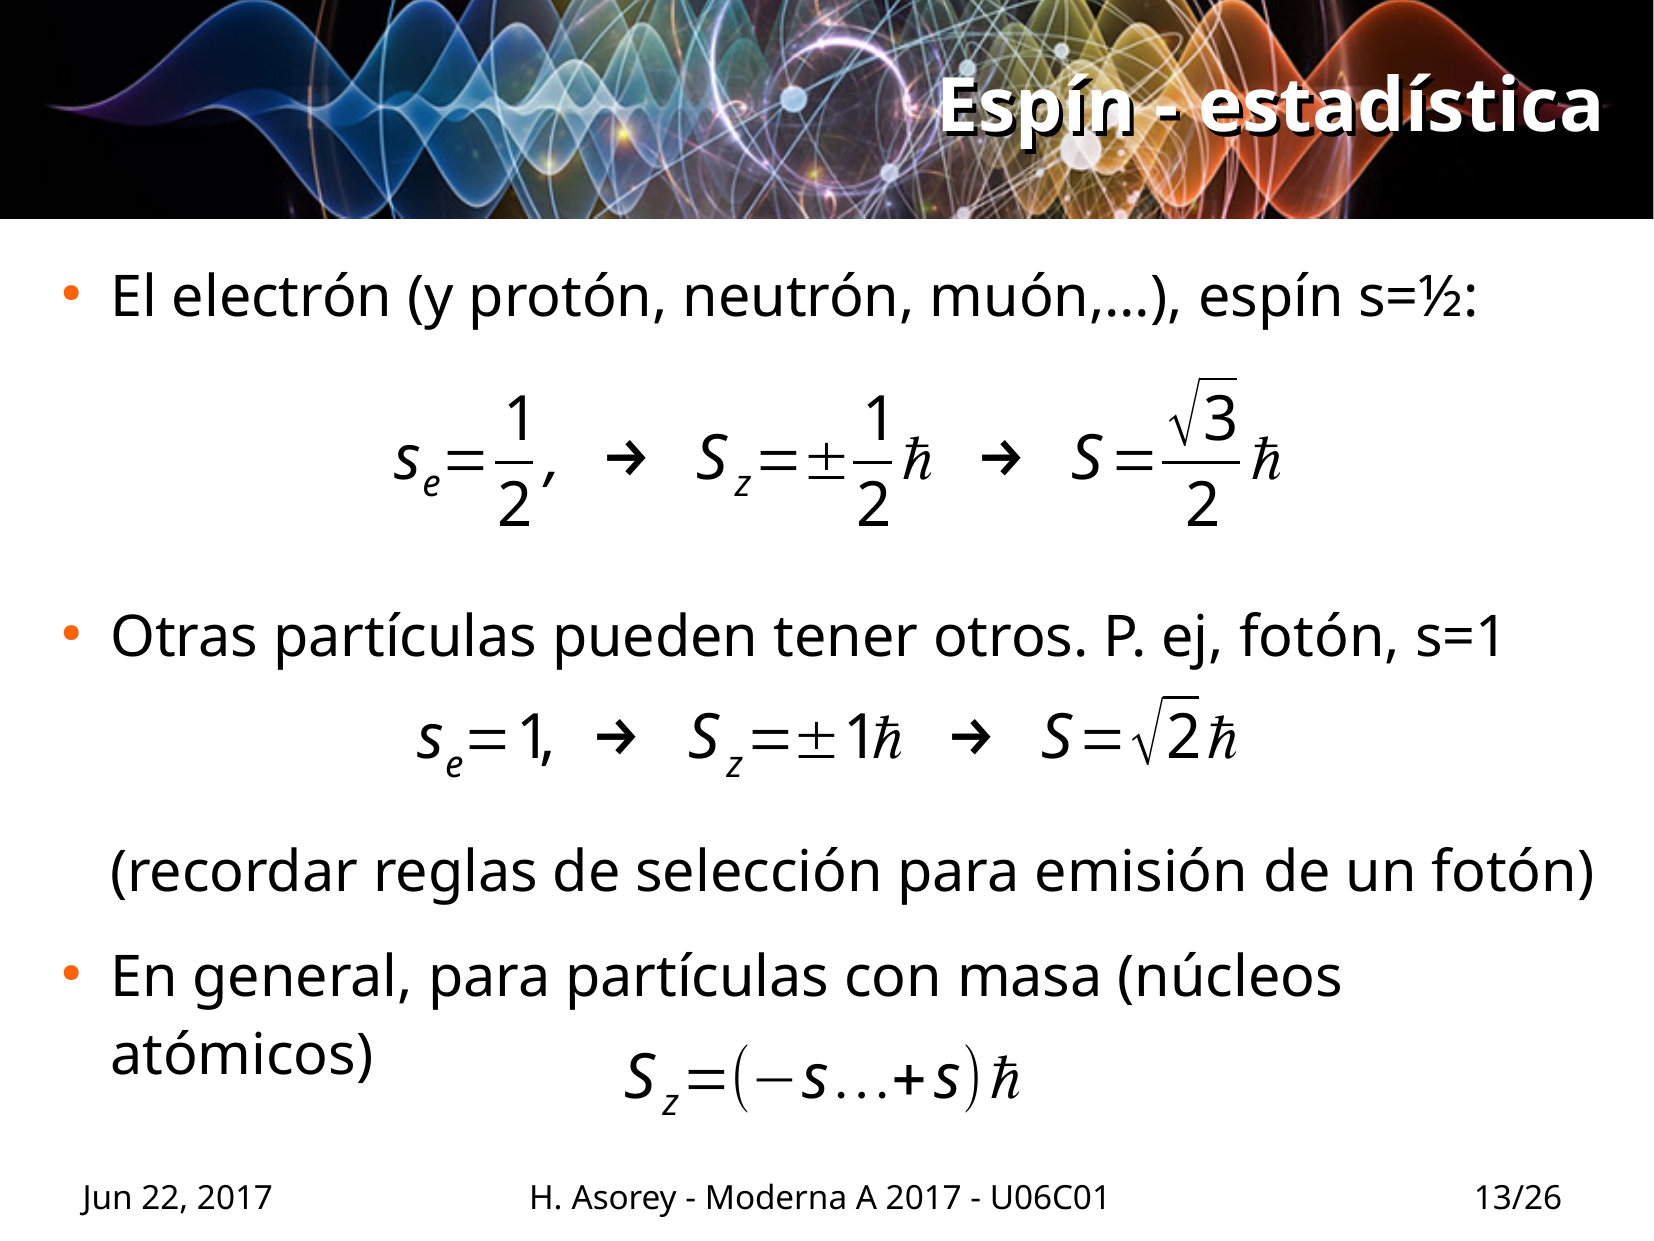

# Espín - estadística
El electrón (y protón, neutrón, muón,…), espín s=½:
Otras partículas pueden tener otros. P. ej, fotón, s=1
(recordar reglas de selección para emisión de un fotón)
En general, para partículas con masa (núcleos atómicos)
Jun 22, 2017
H. Asorey - Moderna A 2017 - U06C01
13